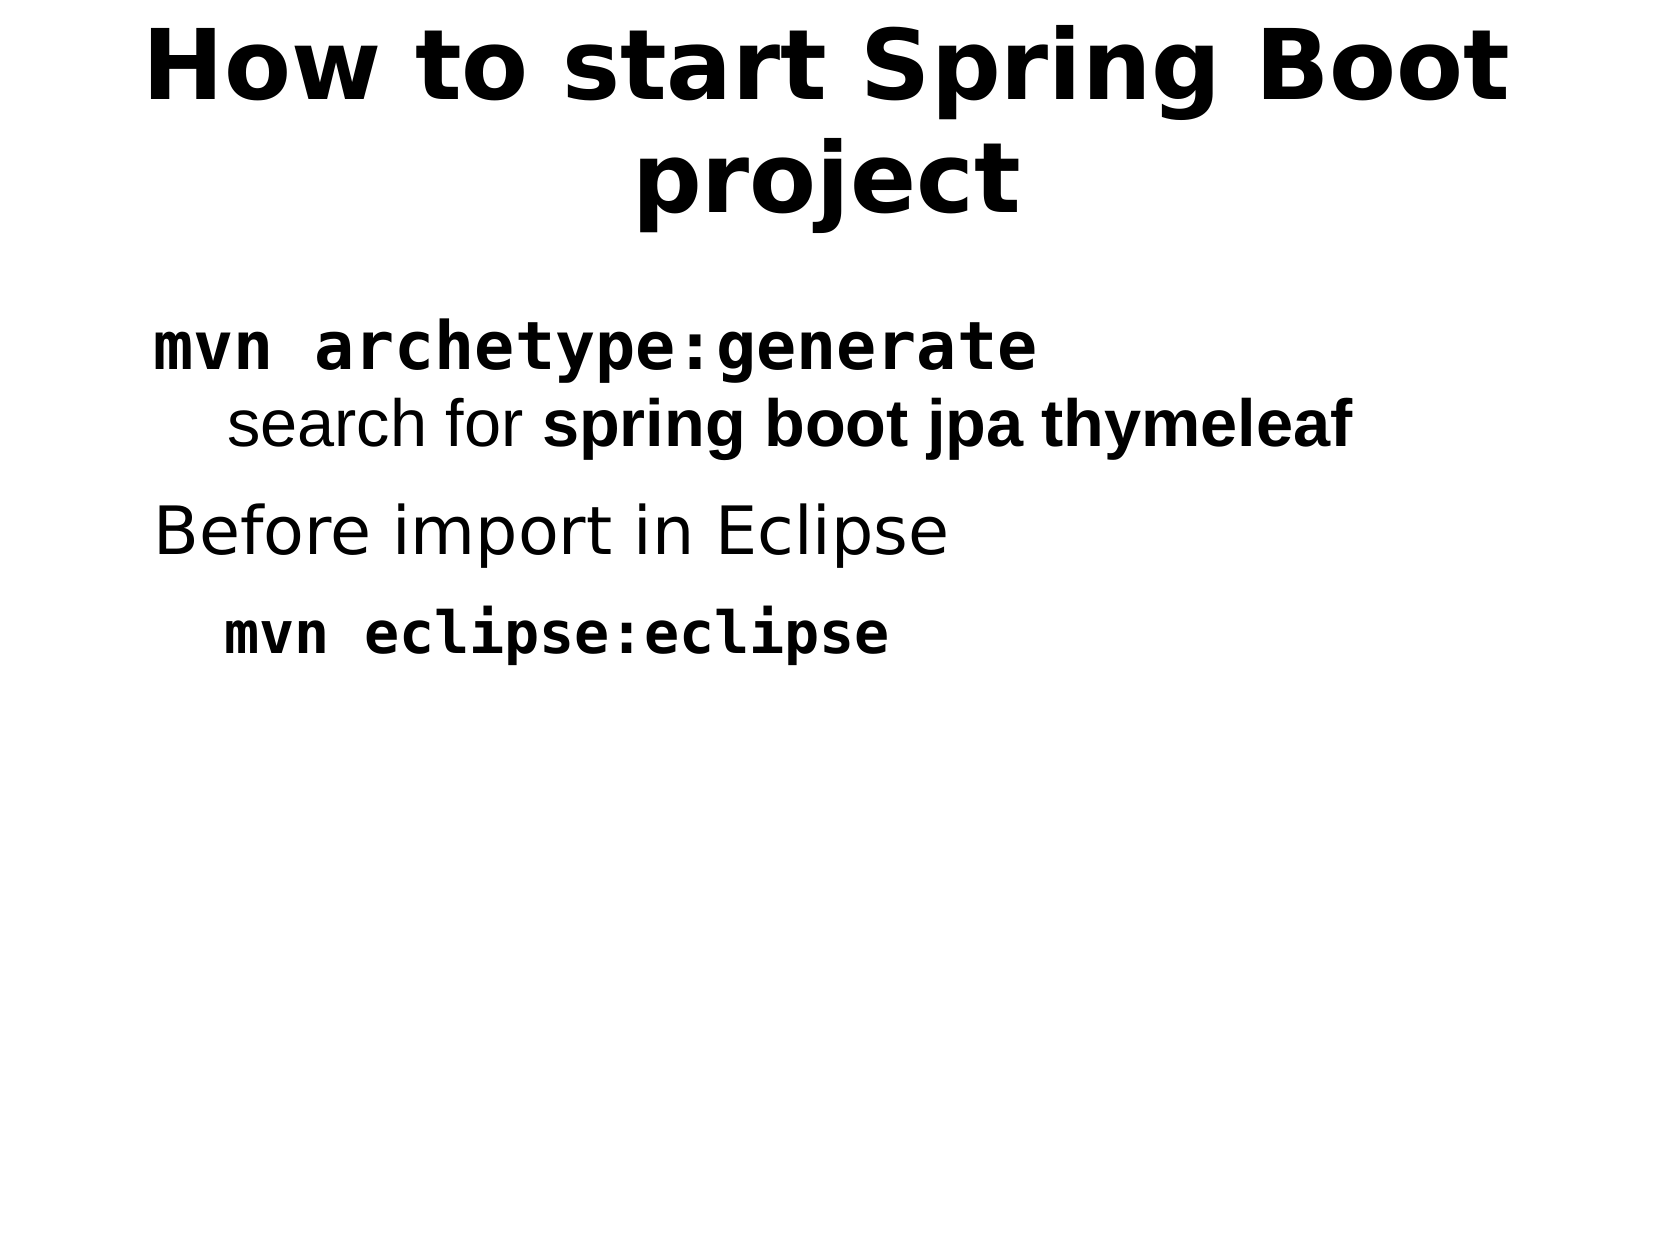

# How to start Spring Boot project
mvn archetype:generate
	search for spring boot jpa thymeleaf
Before import in Eclipse
mvn eclipse:eclipse